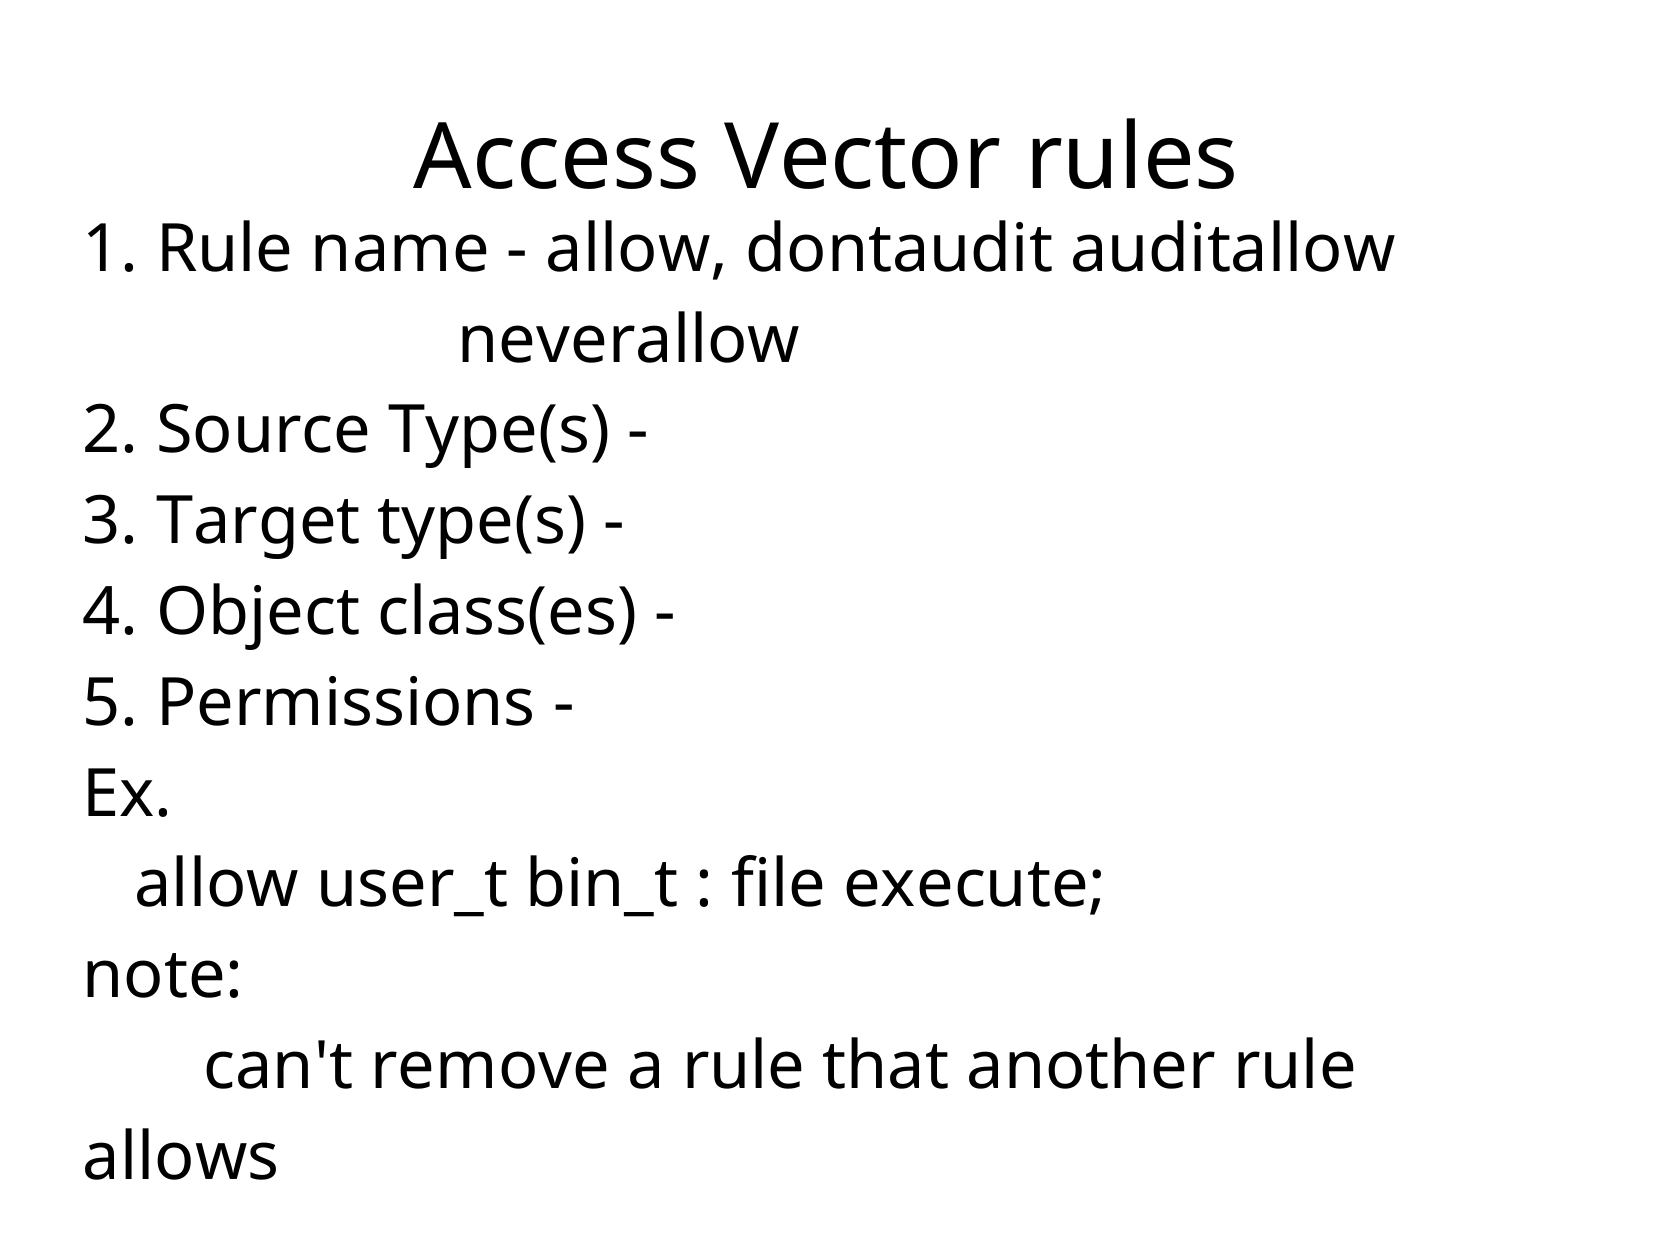

# Access Vector rules
1. Rule name - allow, dontaudit auditallow
				 	neverallow
2. Source Type(s) -
3. Target type(s) -
4. Object class(es) -
5. Permissions -
Ex.
 allow user_t bin_t : file execute;
note:
 can't remove a rule that another rule allows